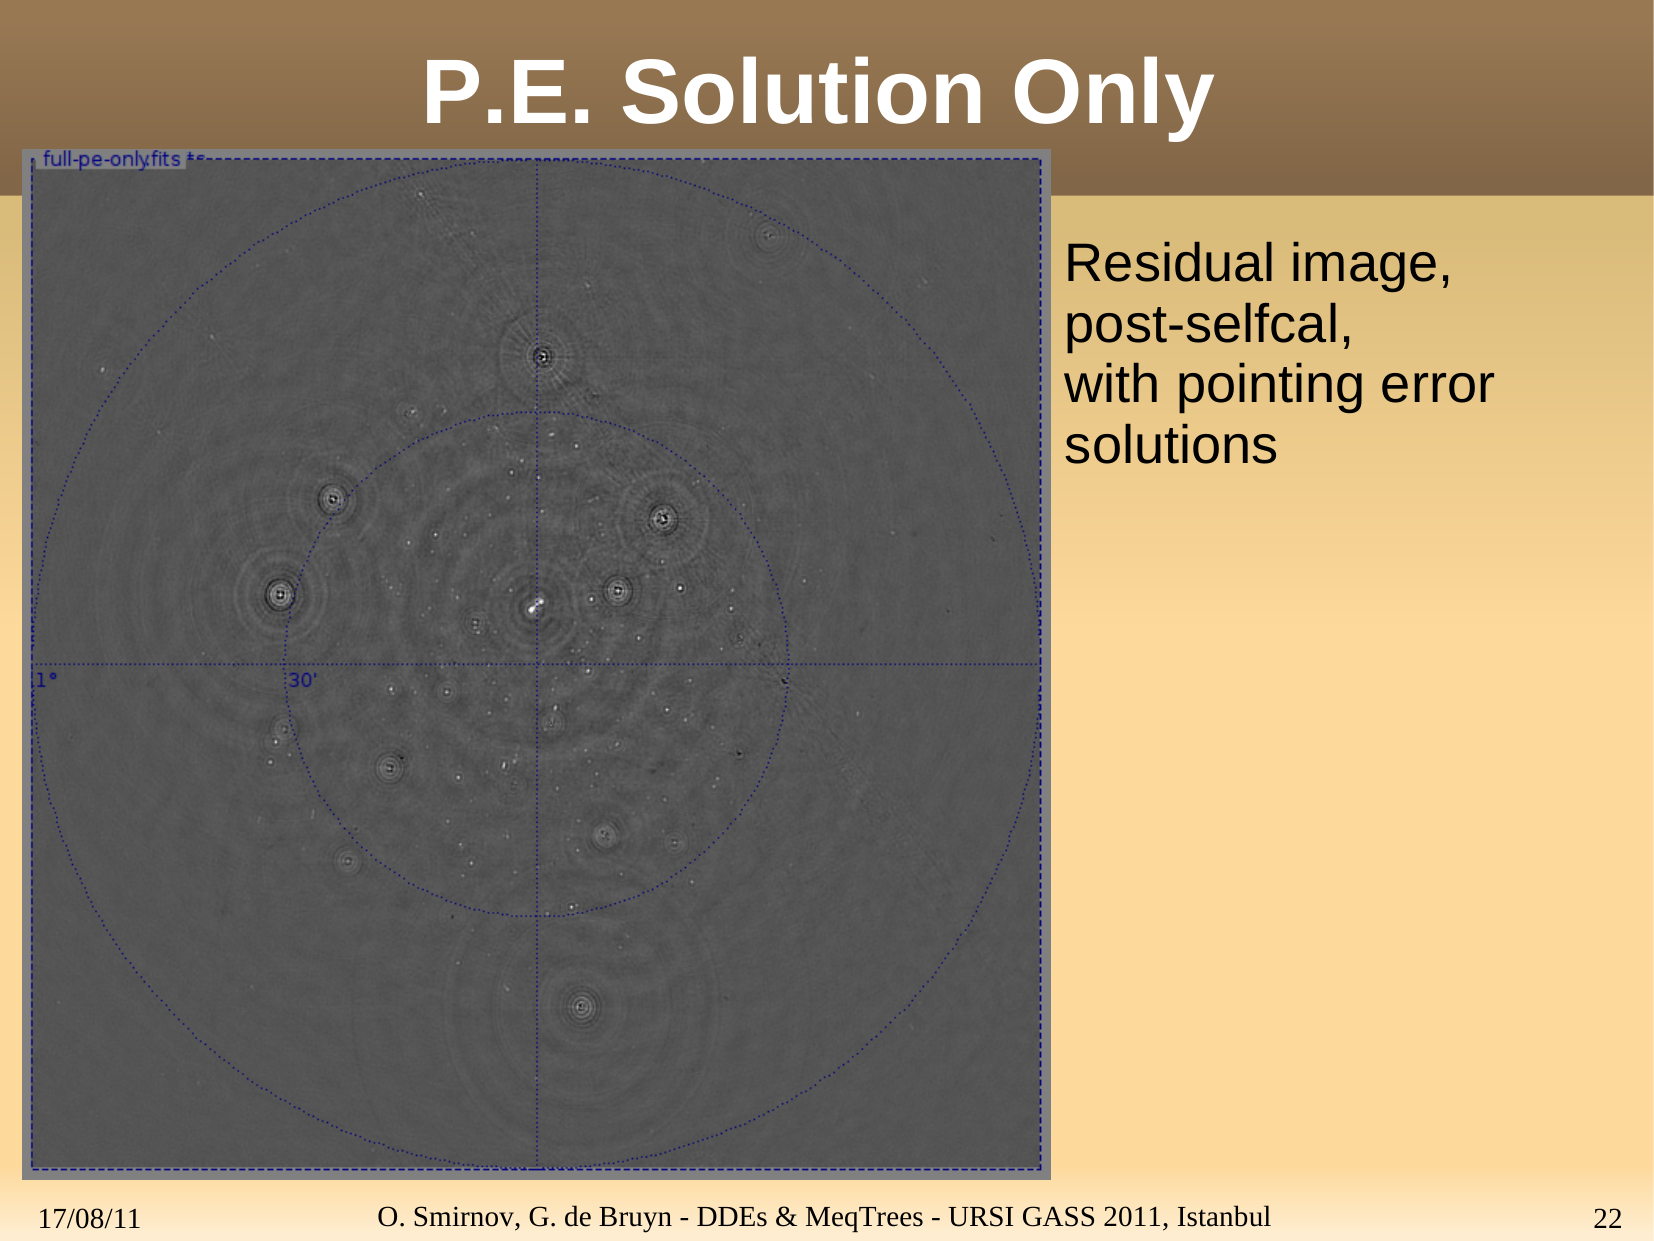

# P.E. Solution Only
Residual image,
post-selfcal,
with pointing error solutions
O. Smirnov, G. de Bruyn - DDEs & MeqTrees - URSI GASS 2011, Istanbul
17/08/11
22